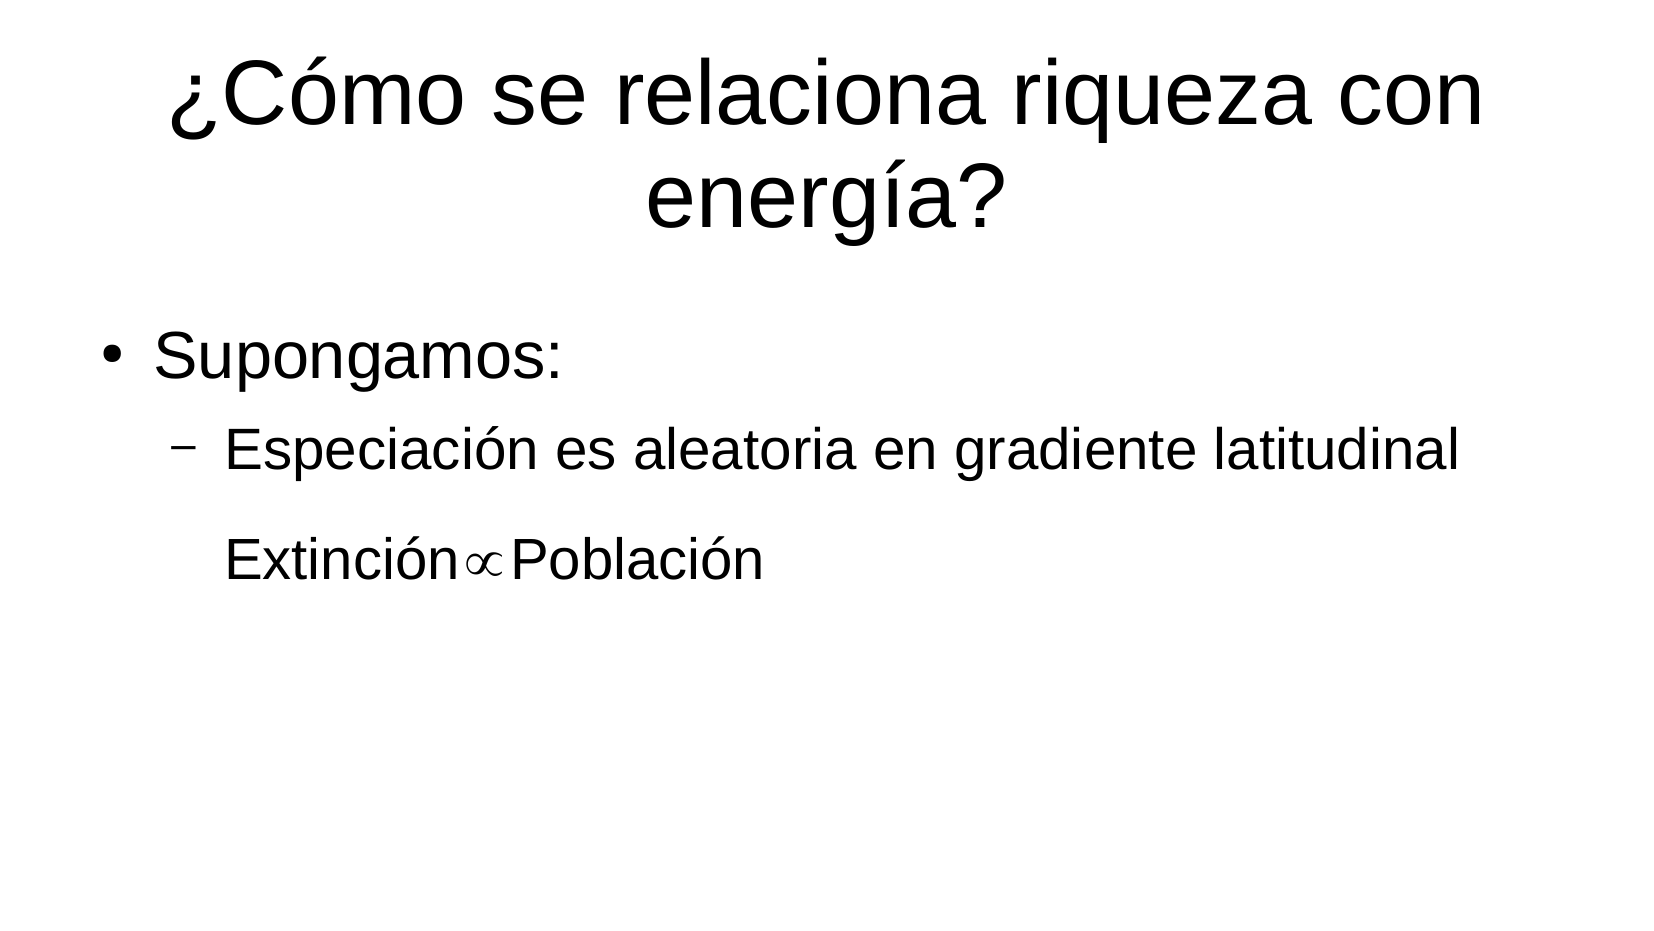

# ¿Cómo se relaciona riqueza con energía?
Supongamos:
Especiación es aleatoria en gradiente latitudinal